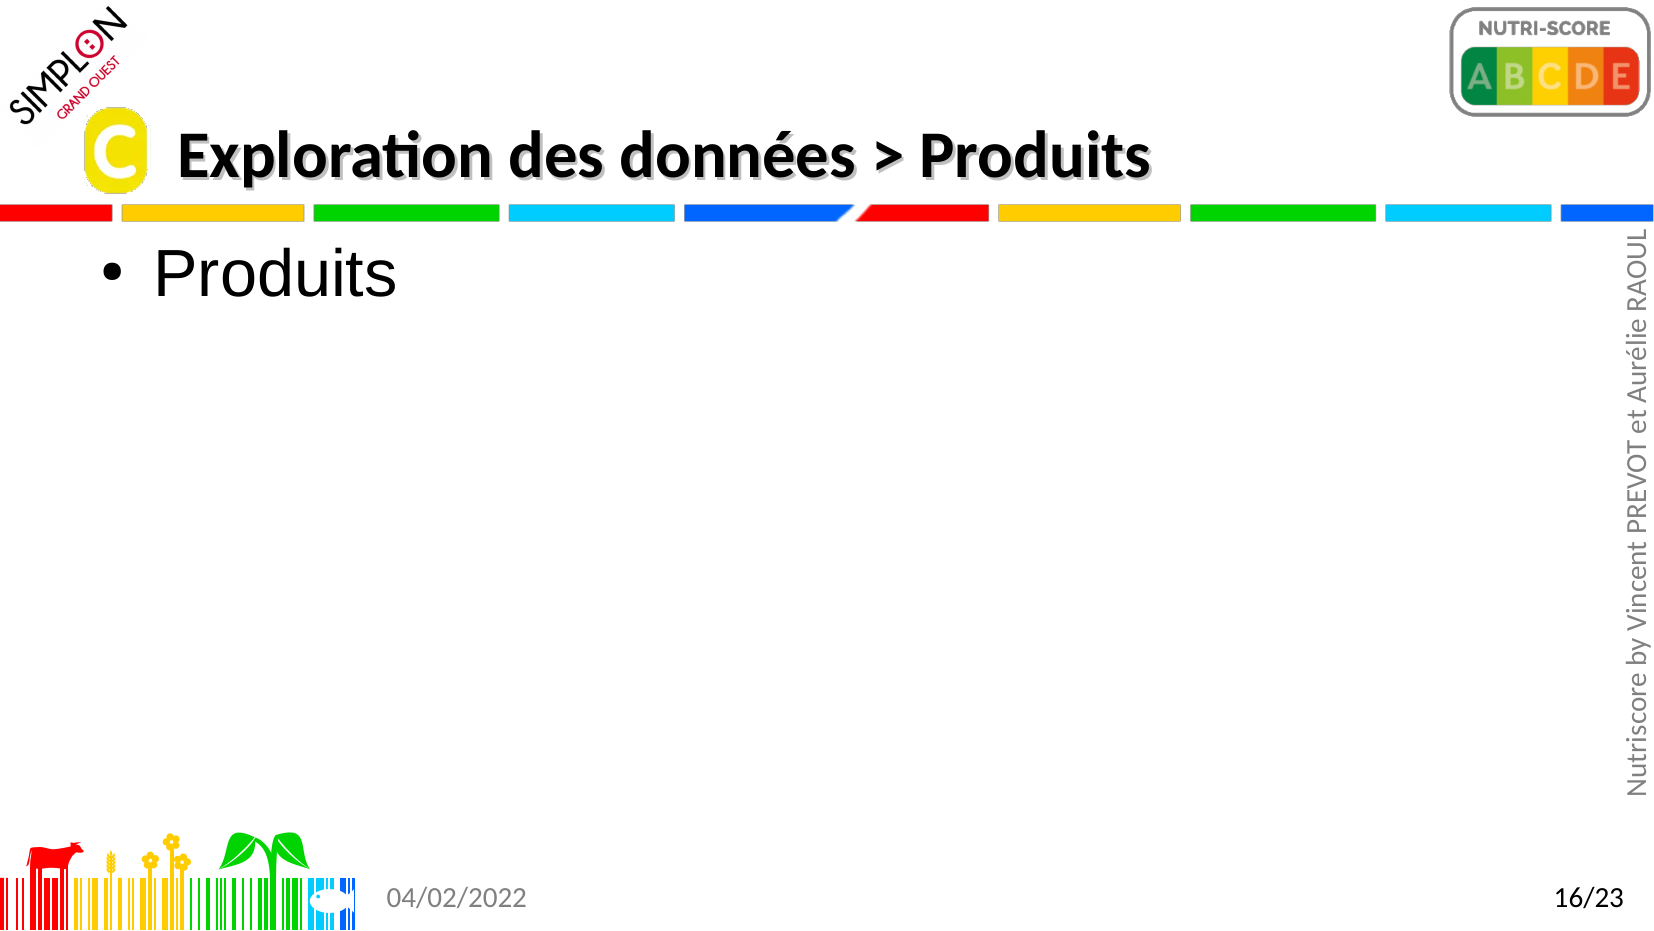

# Exploration des données > Produits
Produits
16